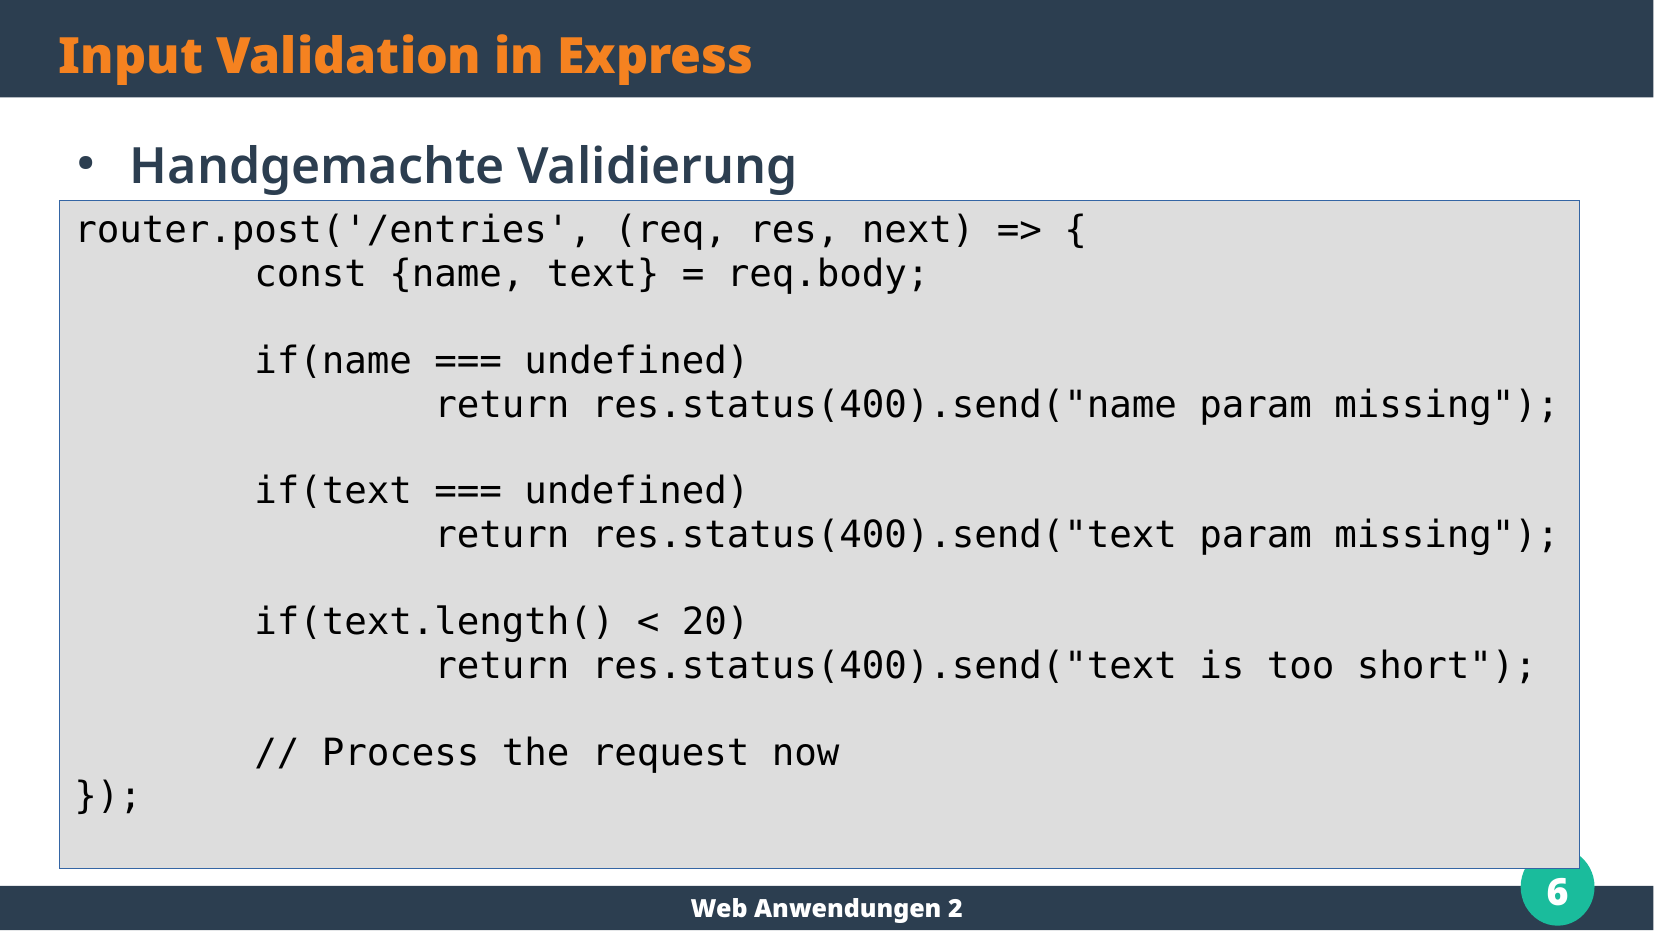

# Input Validation in Express
Handgemachte Validierung
router.post('/entries', (req, res, next) => {
 const {name, text} = req.body;
 if(name === undefined)
 return res.status(400).send("name param missing");
 if(text === undefined)
 return res.status(400).send("text param missing");
 if(text.length() < 20)
 return res.status(400).send("text is too short");
 // Process the request now
});
6